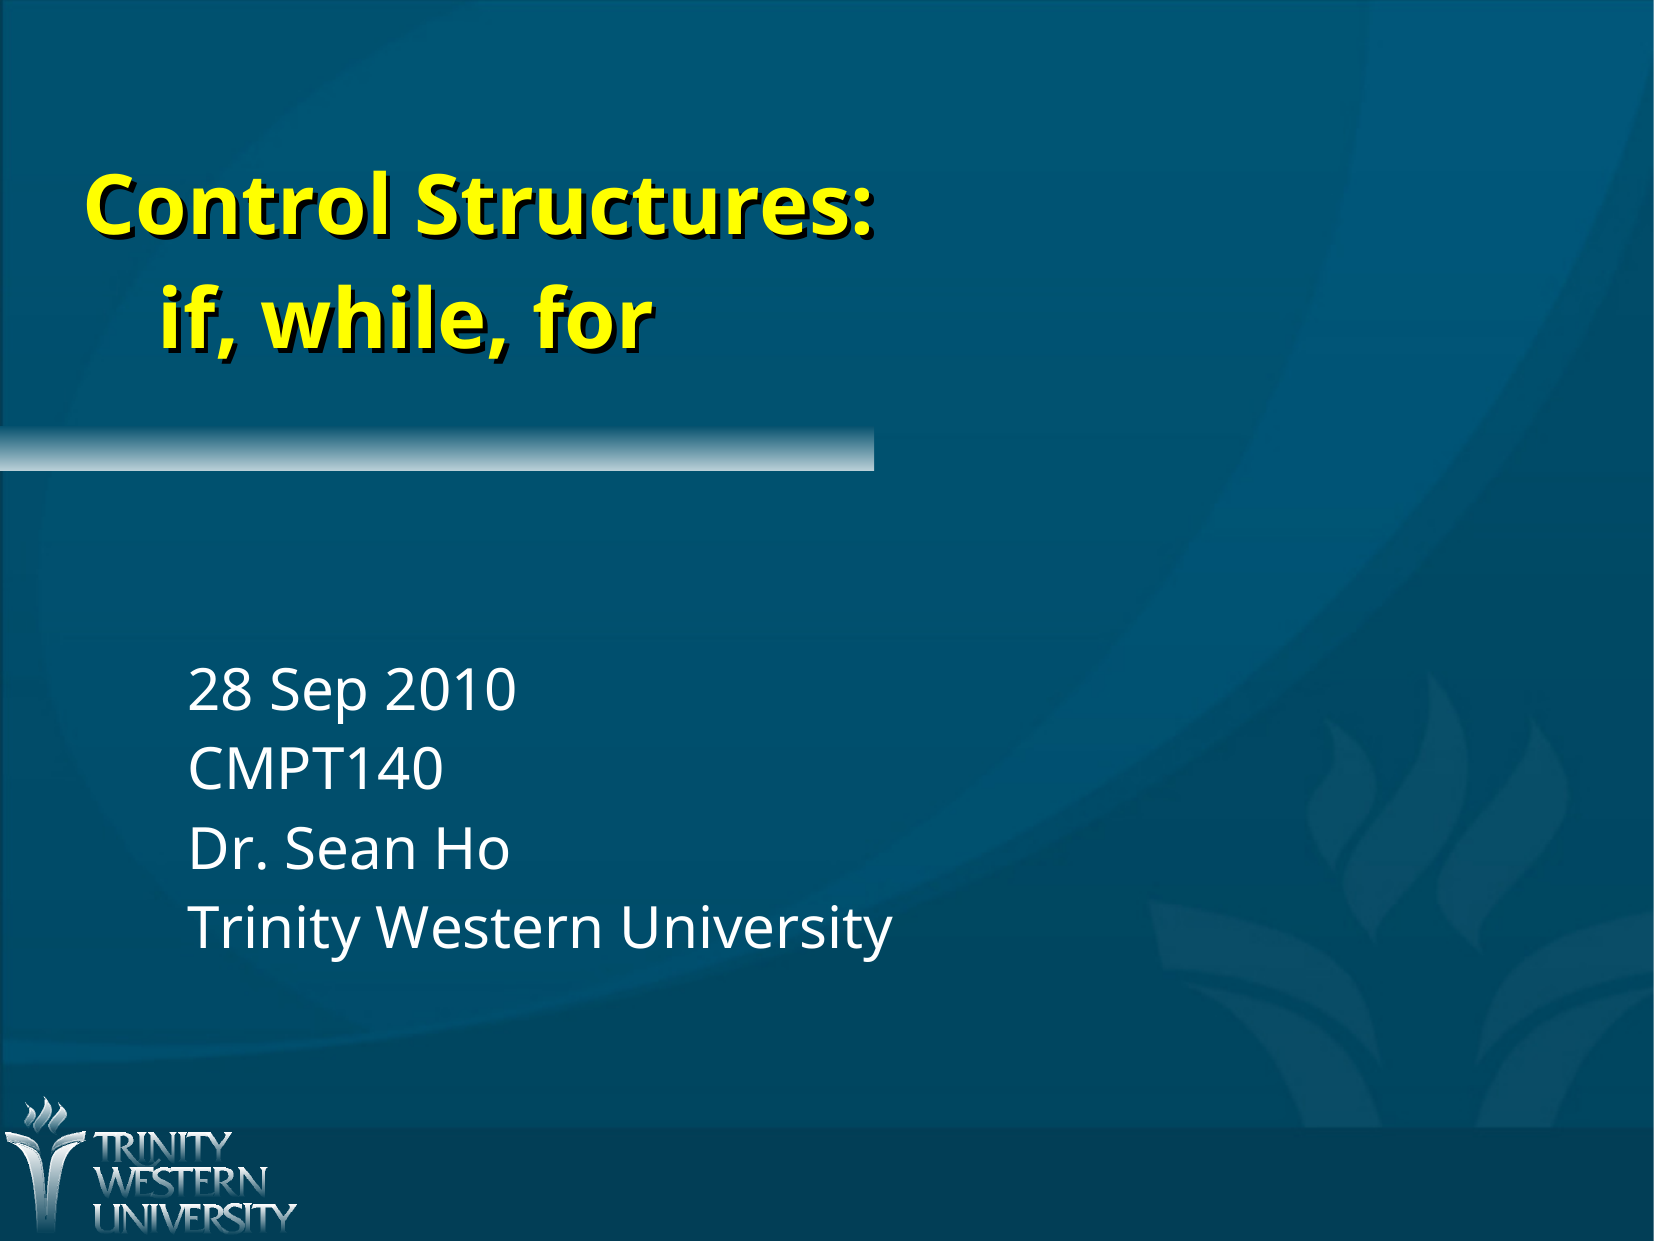

# Control Structures: if, while, for
28 Sep 2010
CMPT140
Dr. Sean Ho
Trinity Western University